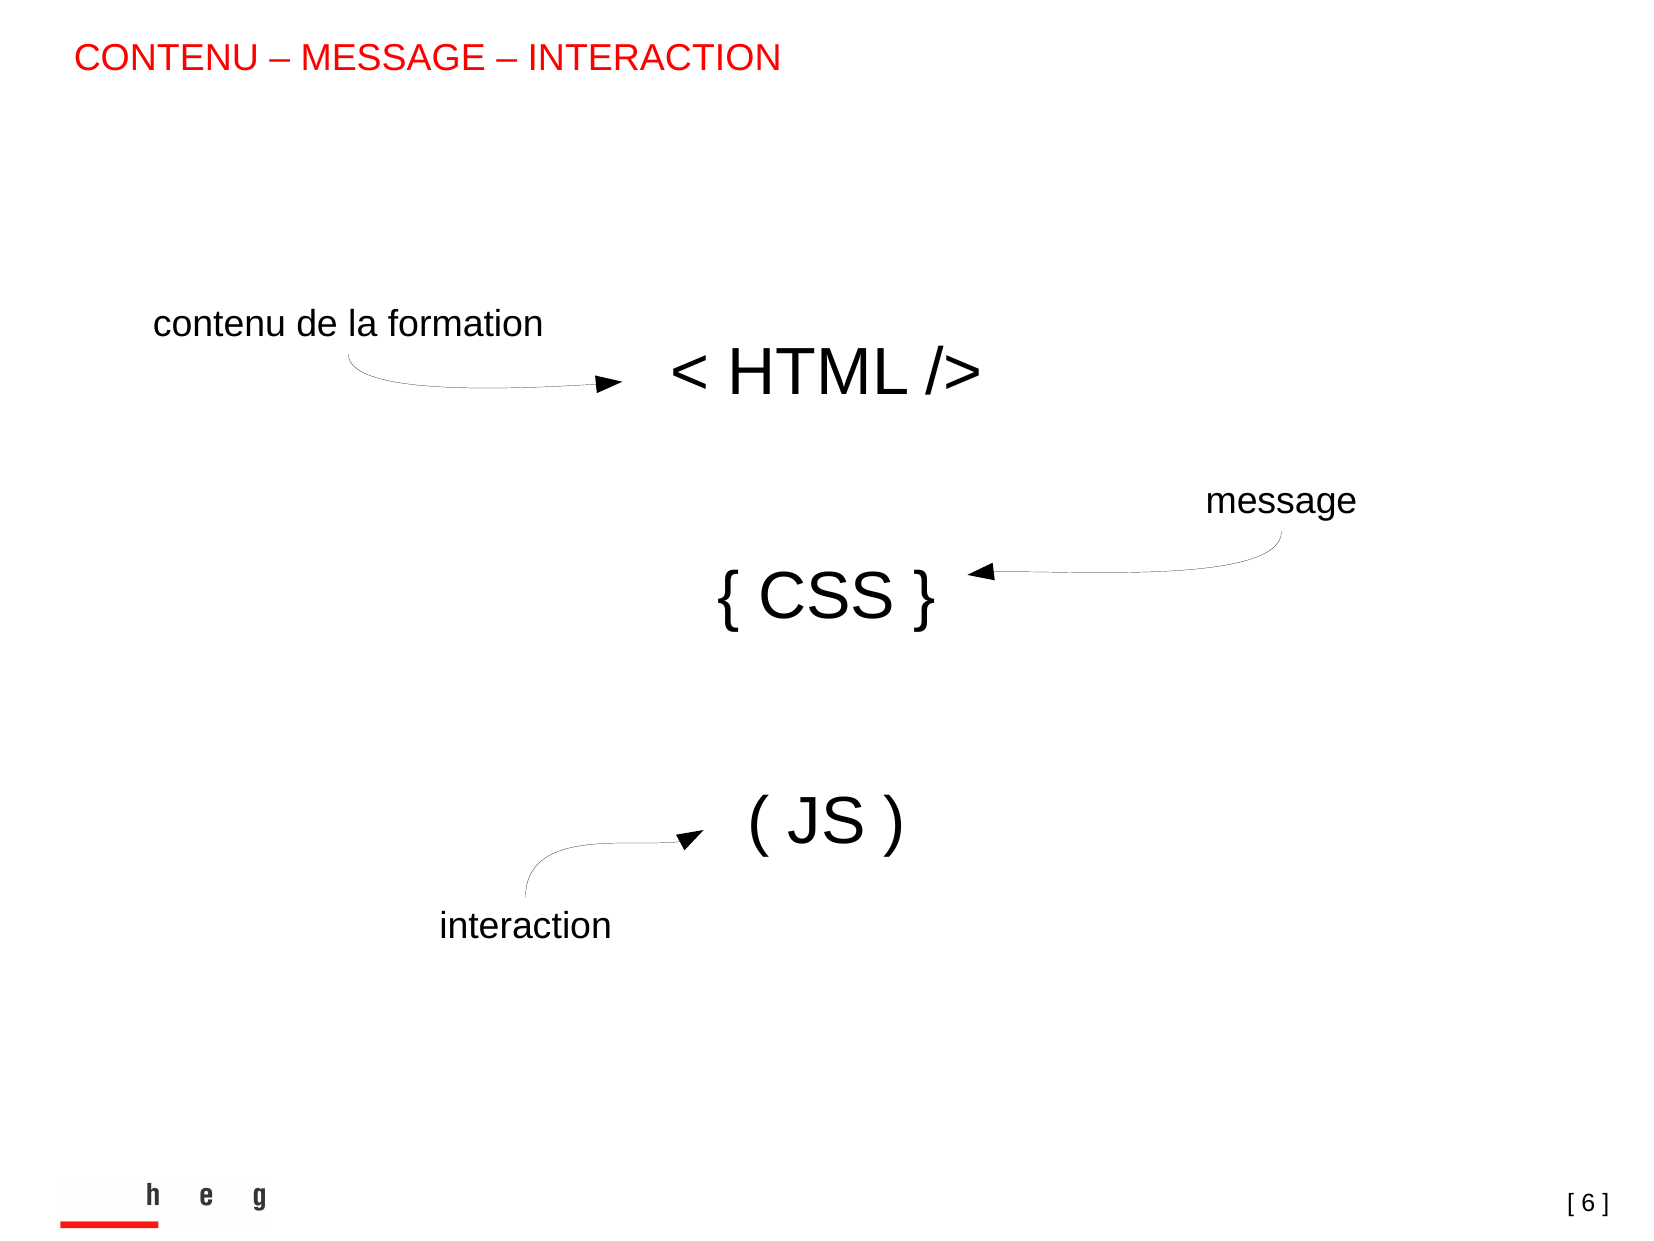

CONTENU – MESSAGE – INTERACTION
< HTML />
{ CSS }
( JS )
contenu de la formation
message
interaction